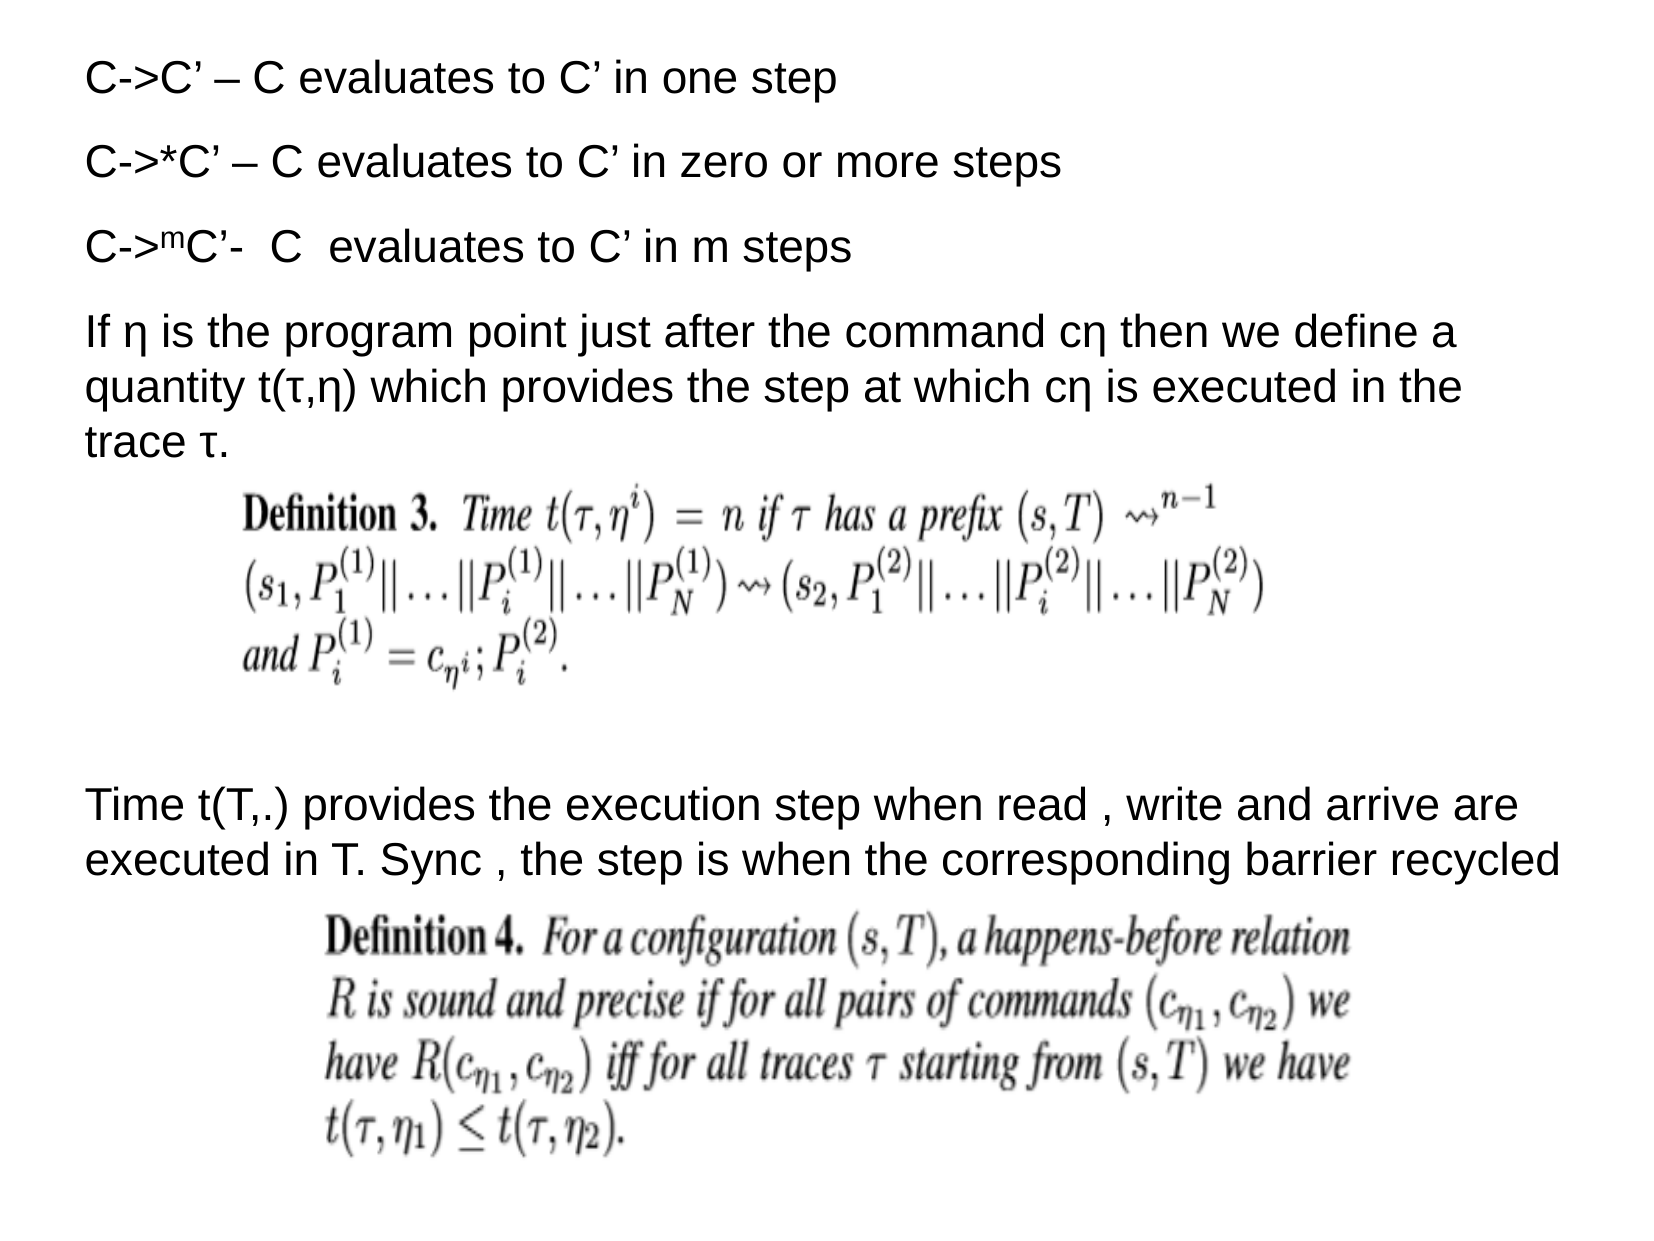

# C->C’ – C evaluates to C’ in one step
C->*C’ – C evaluates to C’ in zero or more steps
C->mC’- C evaluates to C’ in m steps
If η is the program point just after the command cη then we deﬁne a quantity t(τ,η) which provides the step at which cη is executed in the trace τ.
Time t(T,.) provides the execution step when read , write and arrive are executed in T. Sync , the step is when the corresponding barrier recycled